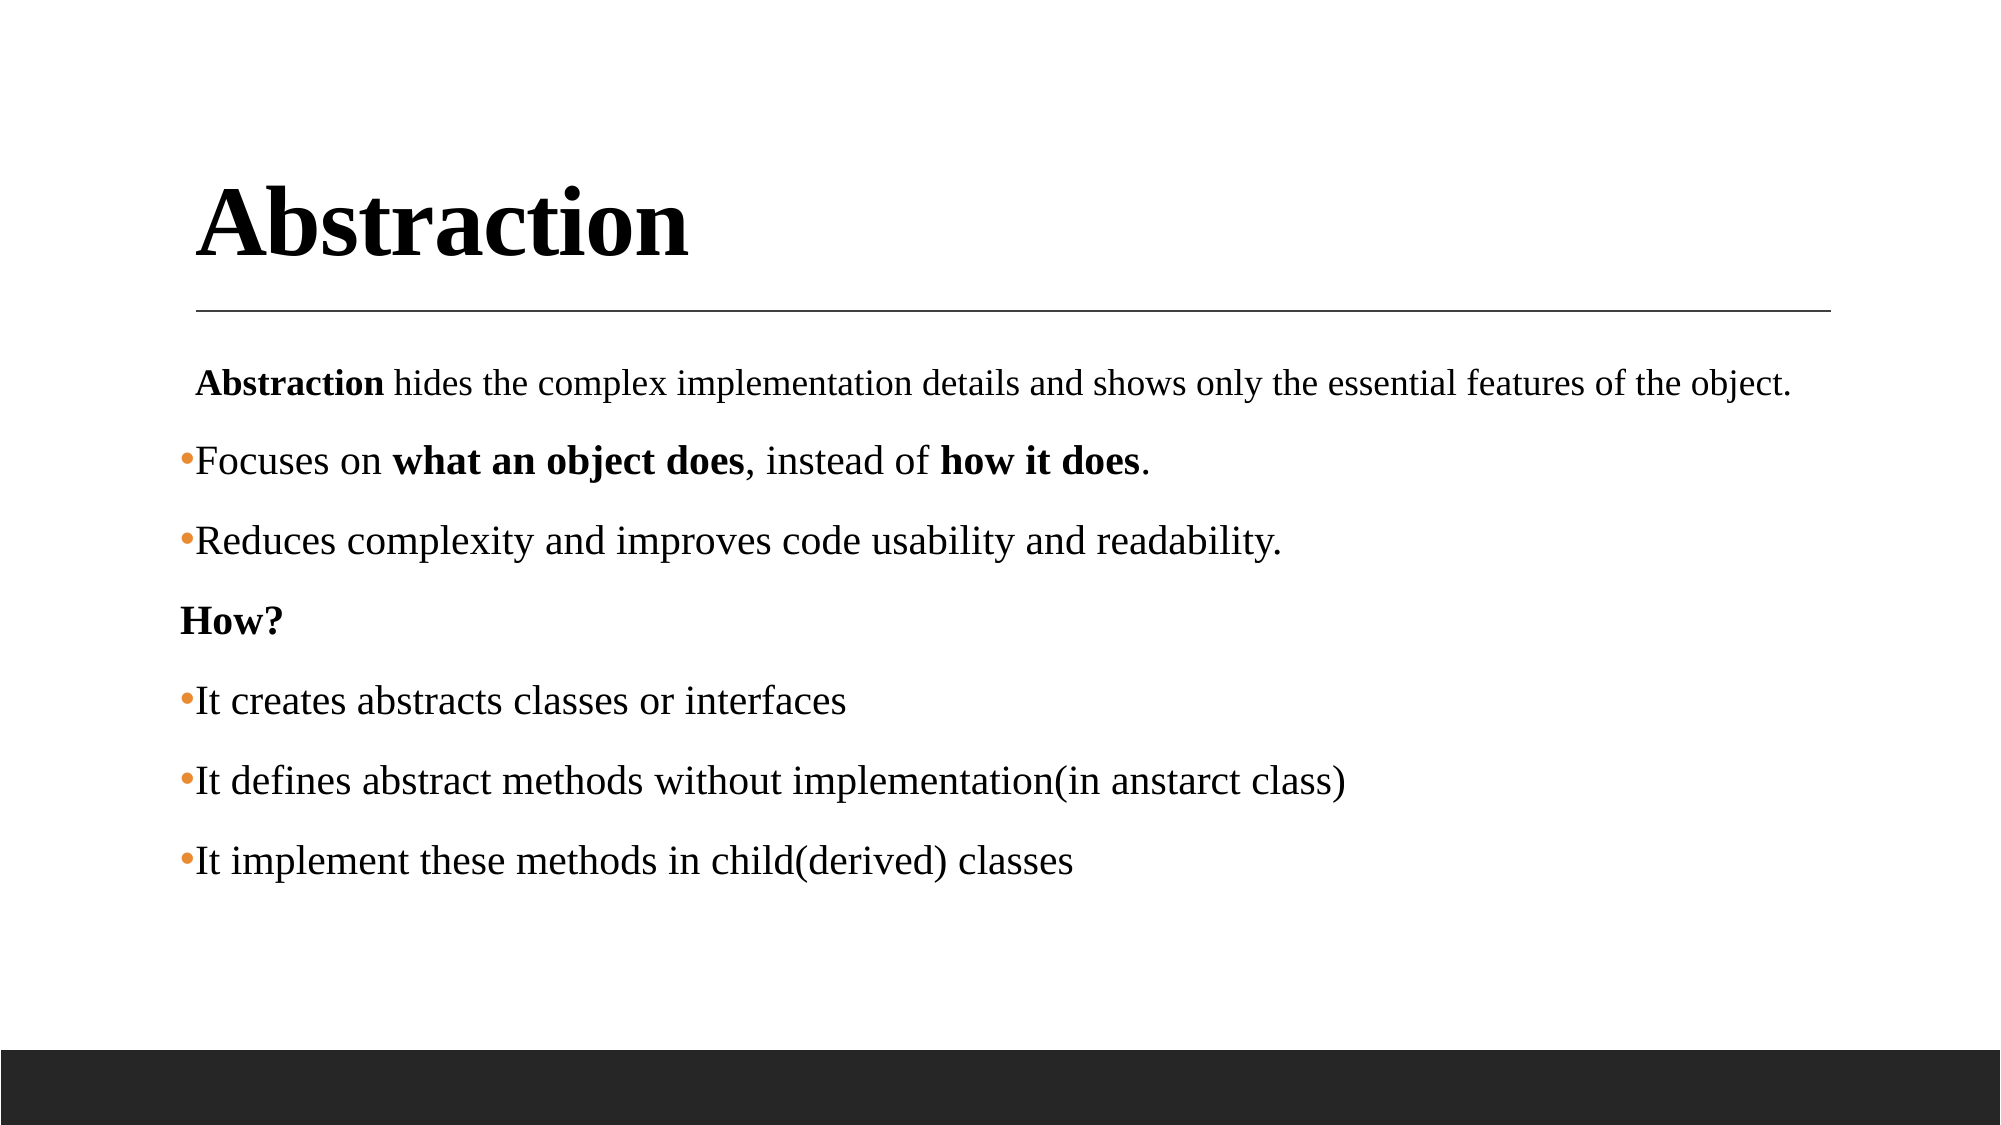

# Abstraction
Abstraction hides the complex implementation details and shows only the essential features of the object.
Focuses on what an object does, instead of how it does.
Reduces complexity and improves code usability and readability.
How?
It creates abstracts classes or interfaces
It defines abstract methods without implementation(in anstarct class)
It implement these methods in child(derived) classes